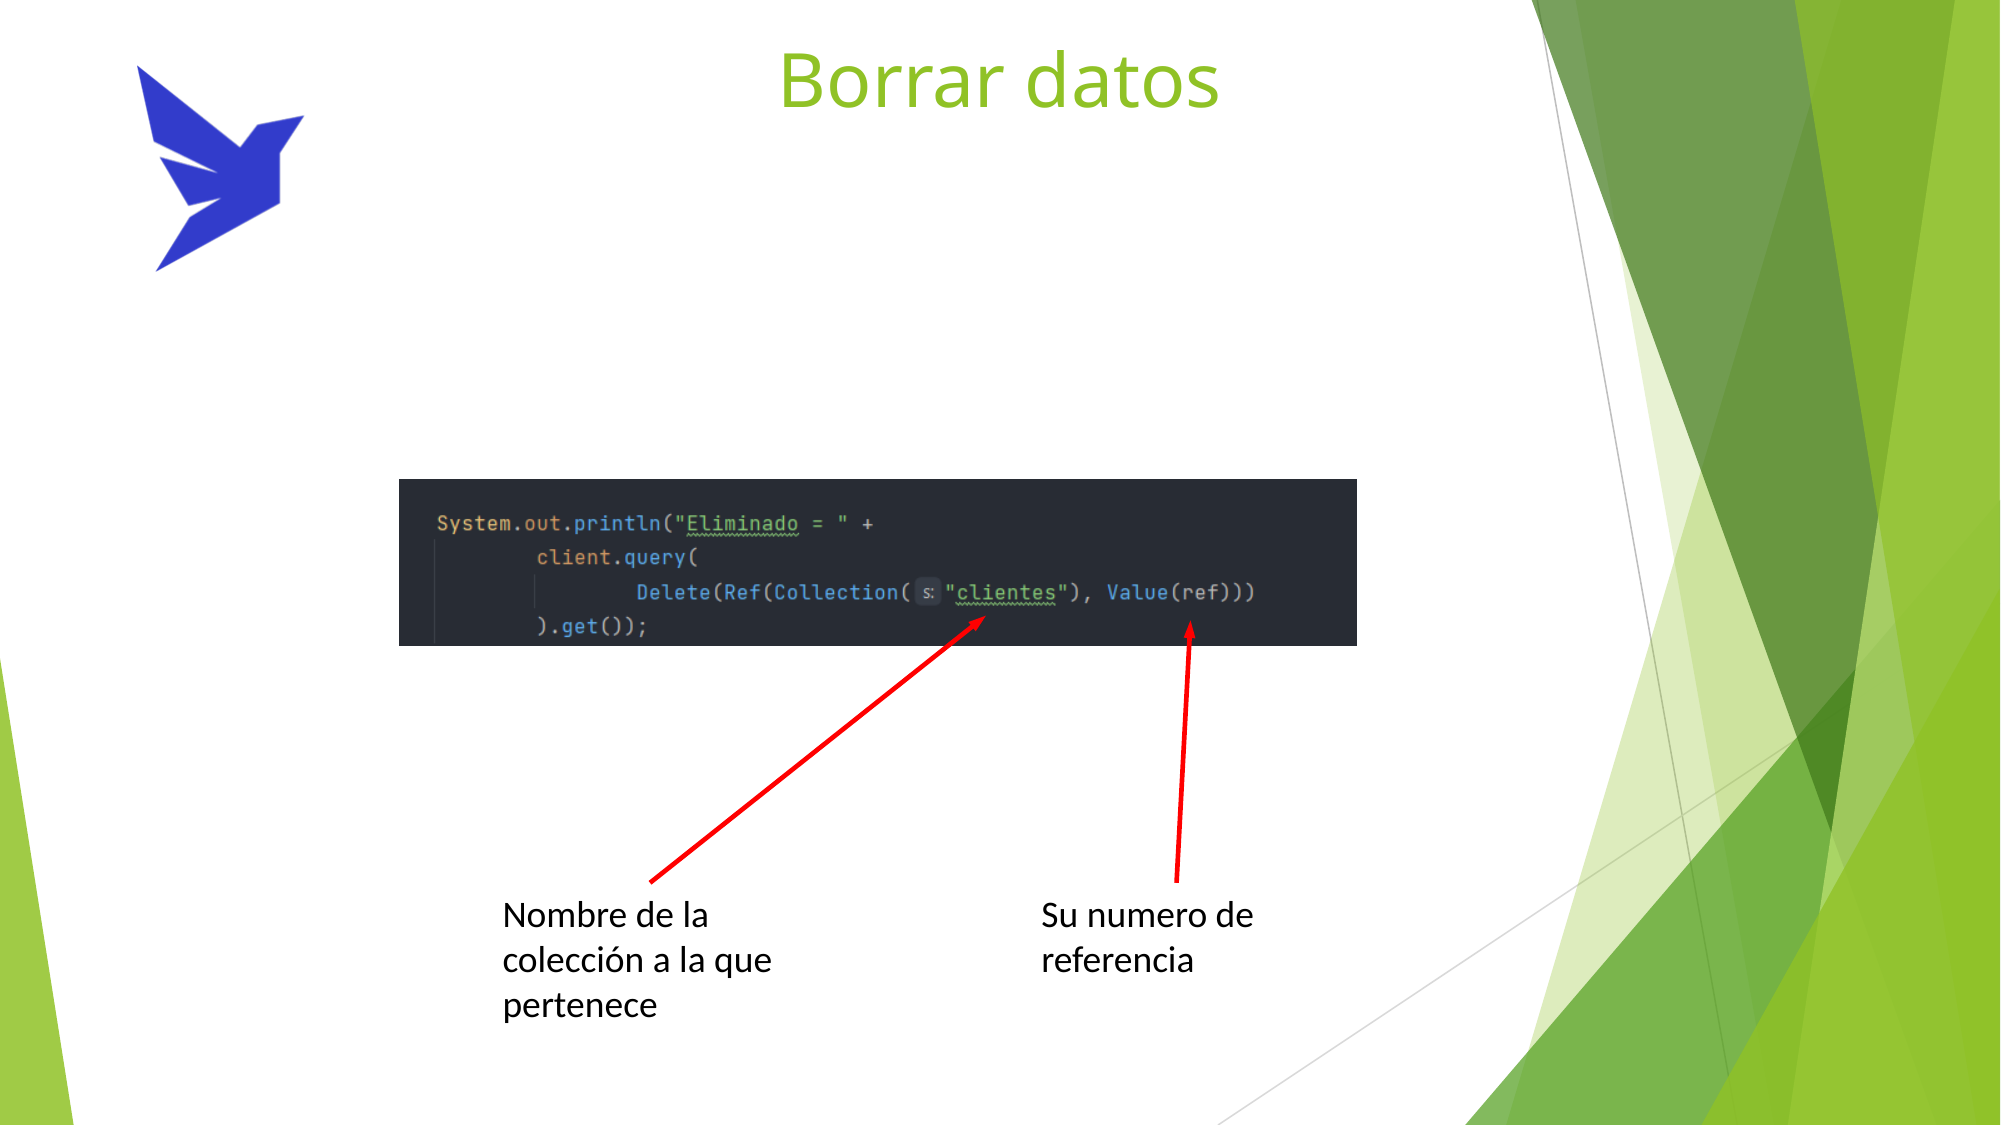

# Borrar datos
Nombre de la colección a la que pertenece
Su numero de referencia